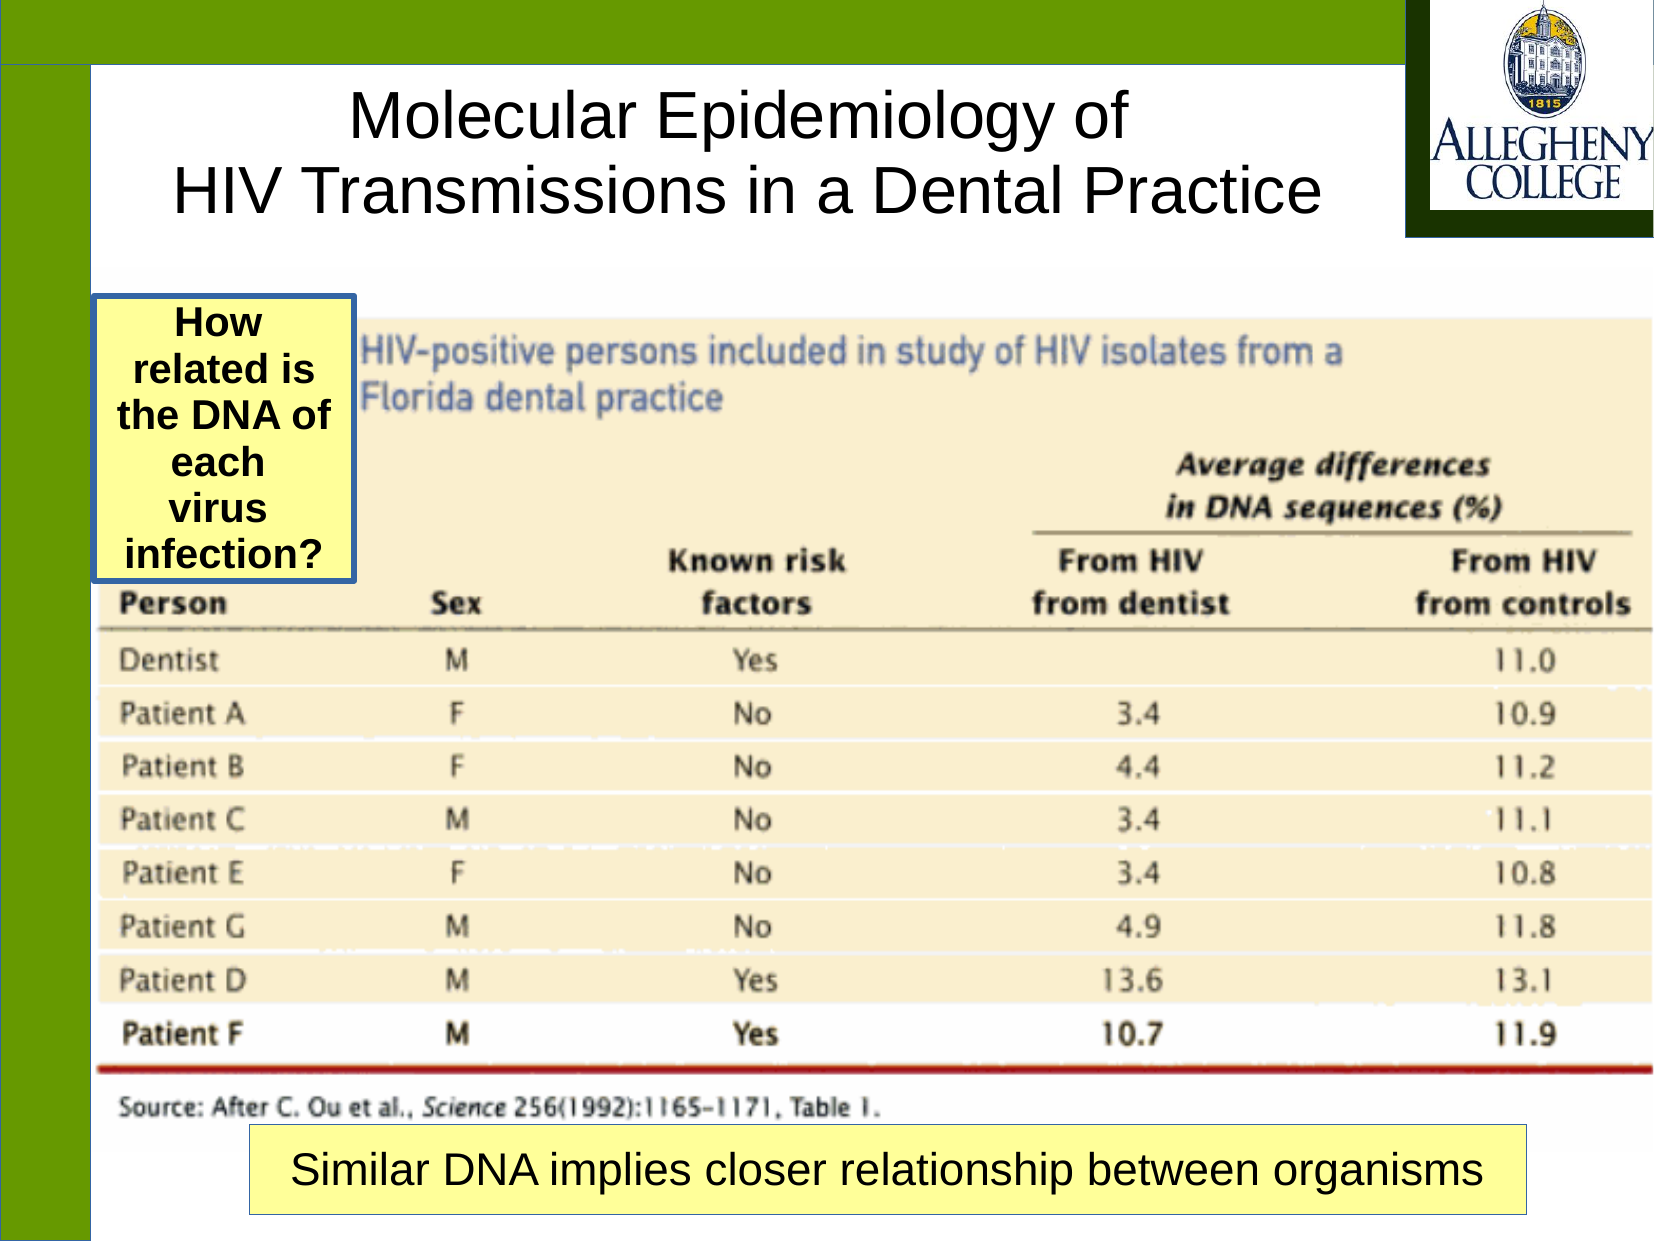

# Molecular Epidemiology of HIV Transmissions in a Dental Practice
How
related is
the DNA of
each
virus
infection?
Similar DNA implies closer relationship between organisms